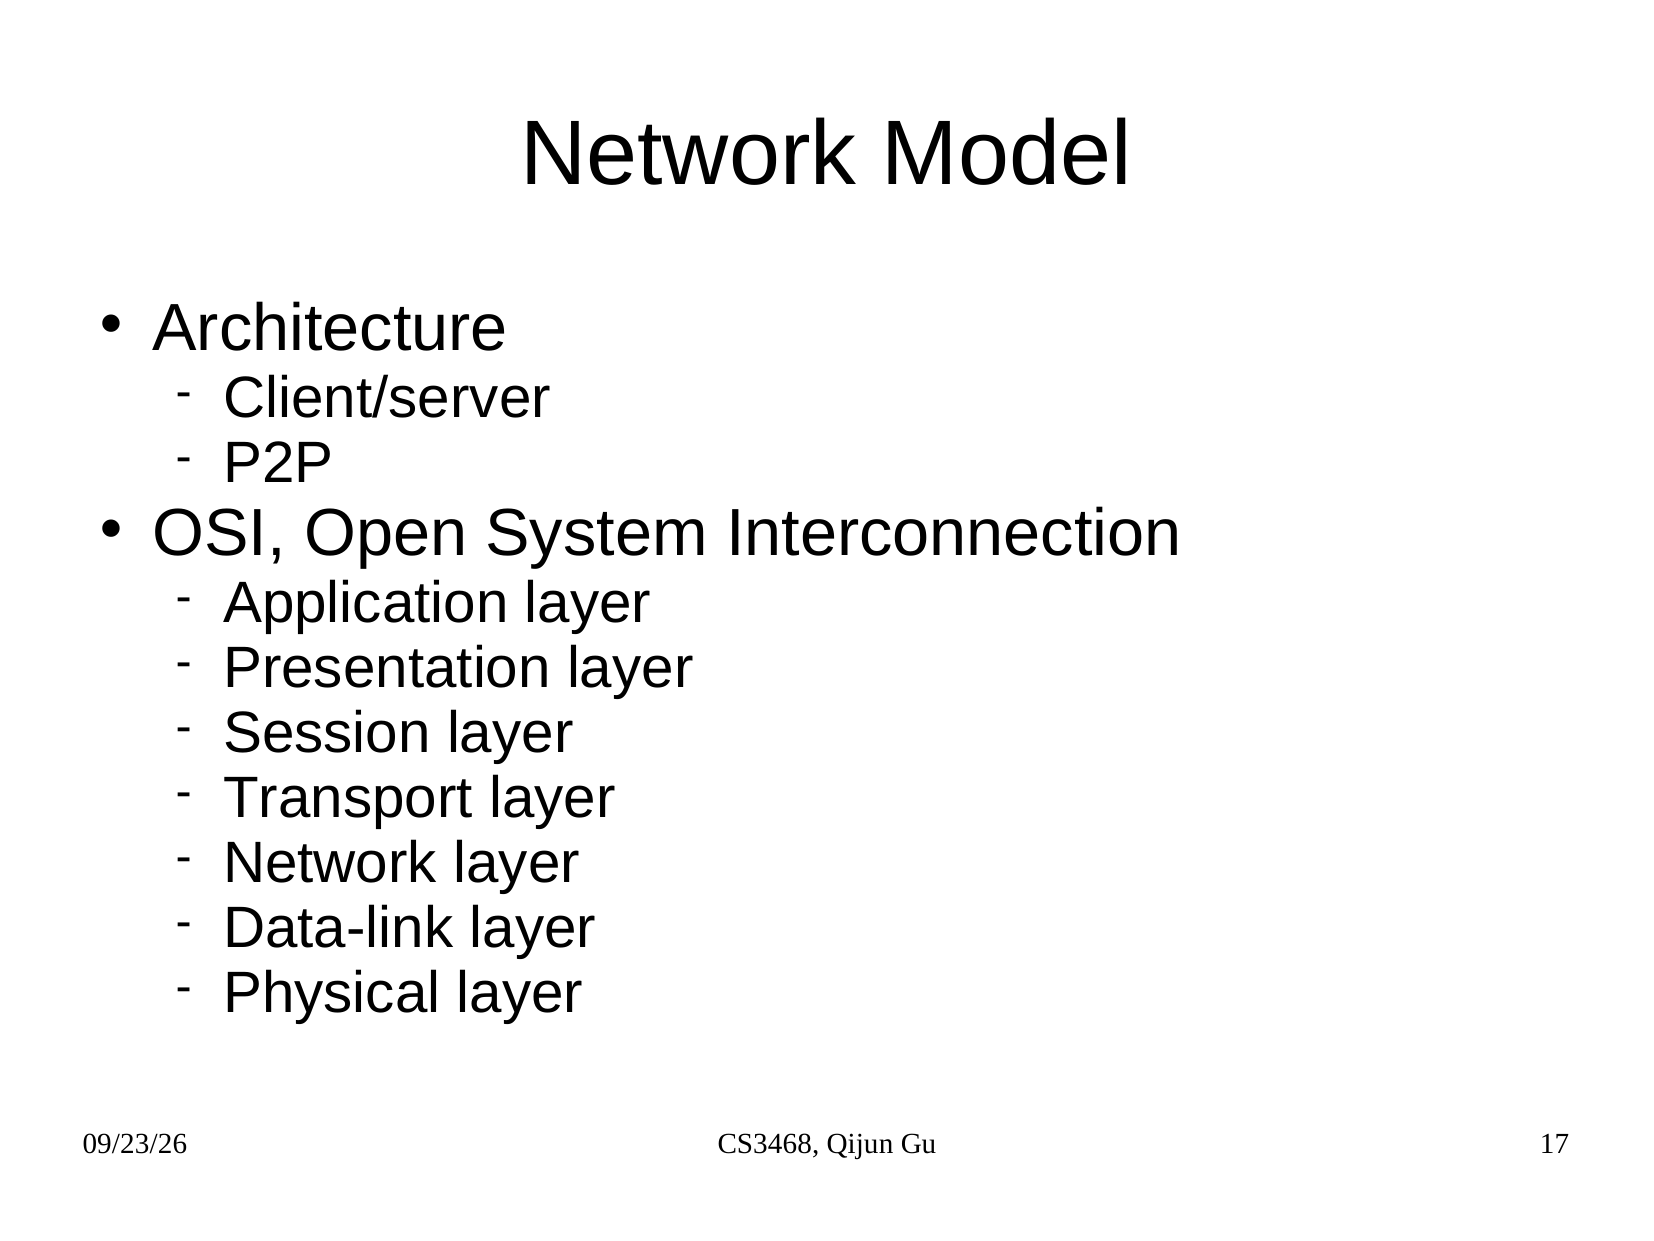

# Network Model
Architecture
Client/server
P2P
OSI, Open System Interconnection
Application layer
Presentation layer
Session layer
Transport layer
Network layer
Data-link layer
Physical layer
CS3468, Qijun Gu
17